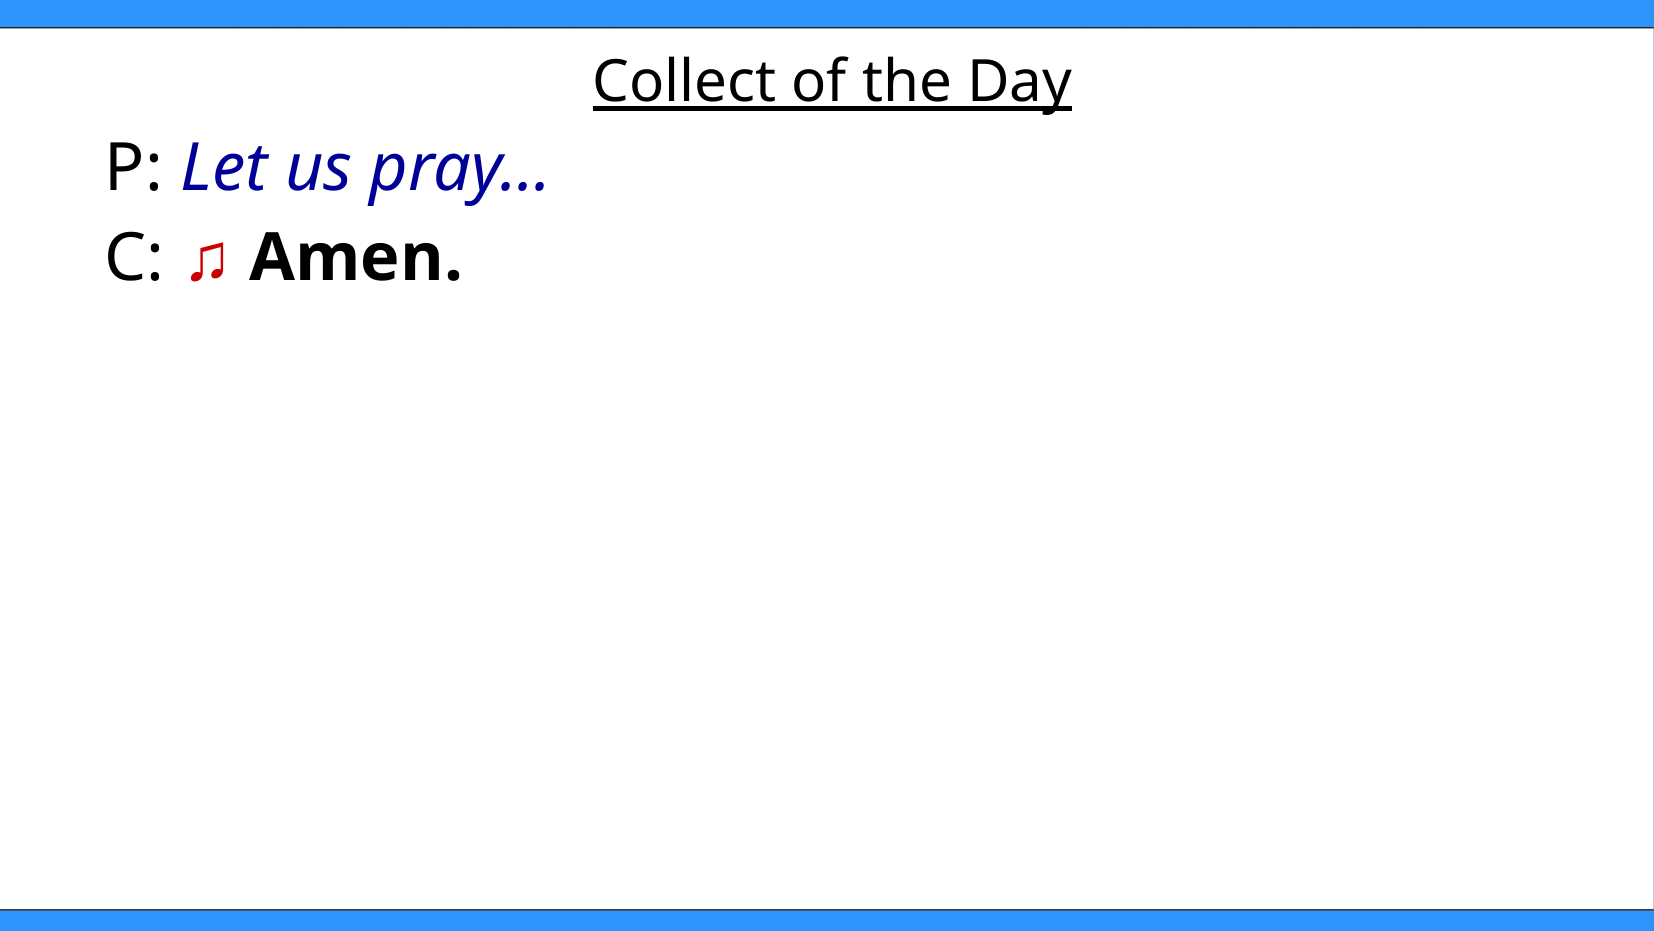

Collect of the Day
P: Let us pray...
C: ♫ Amen.